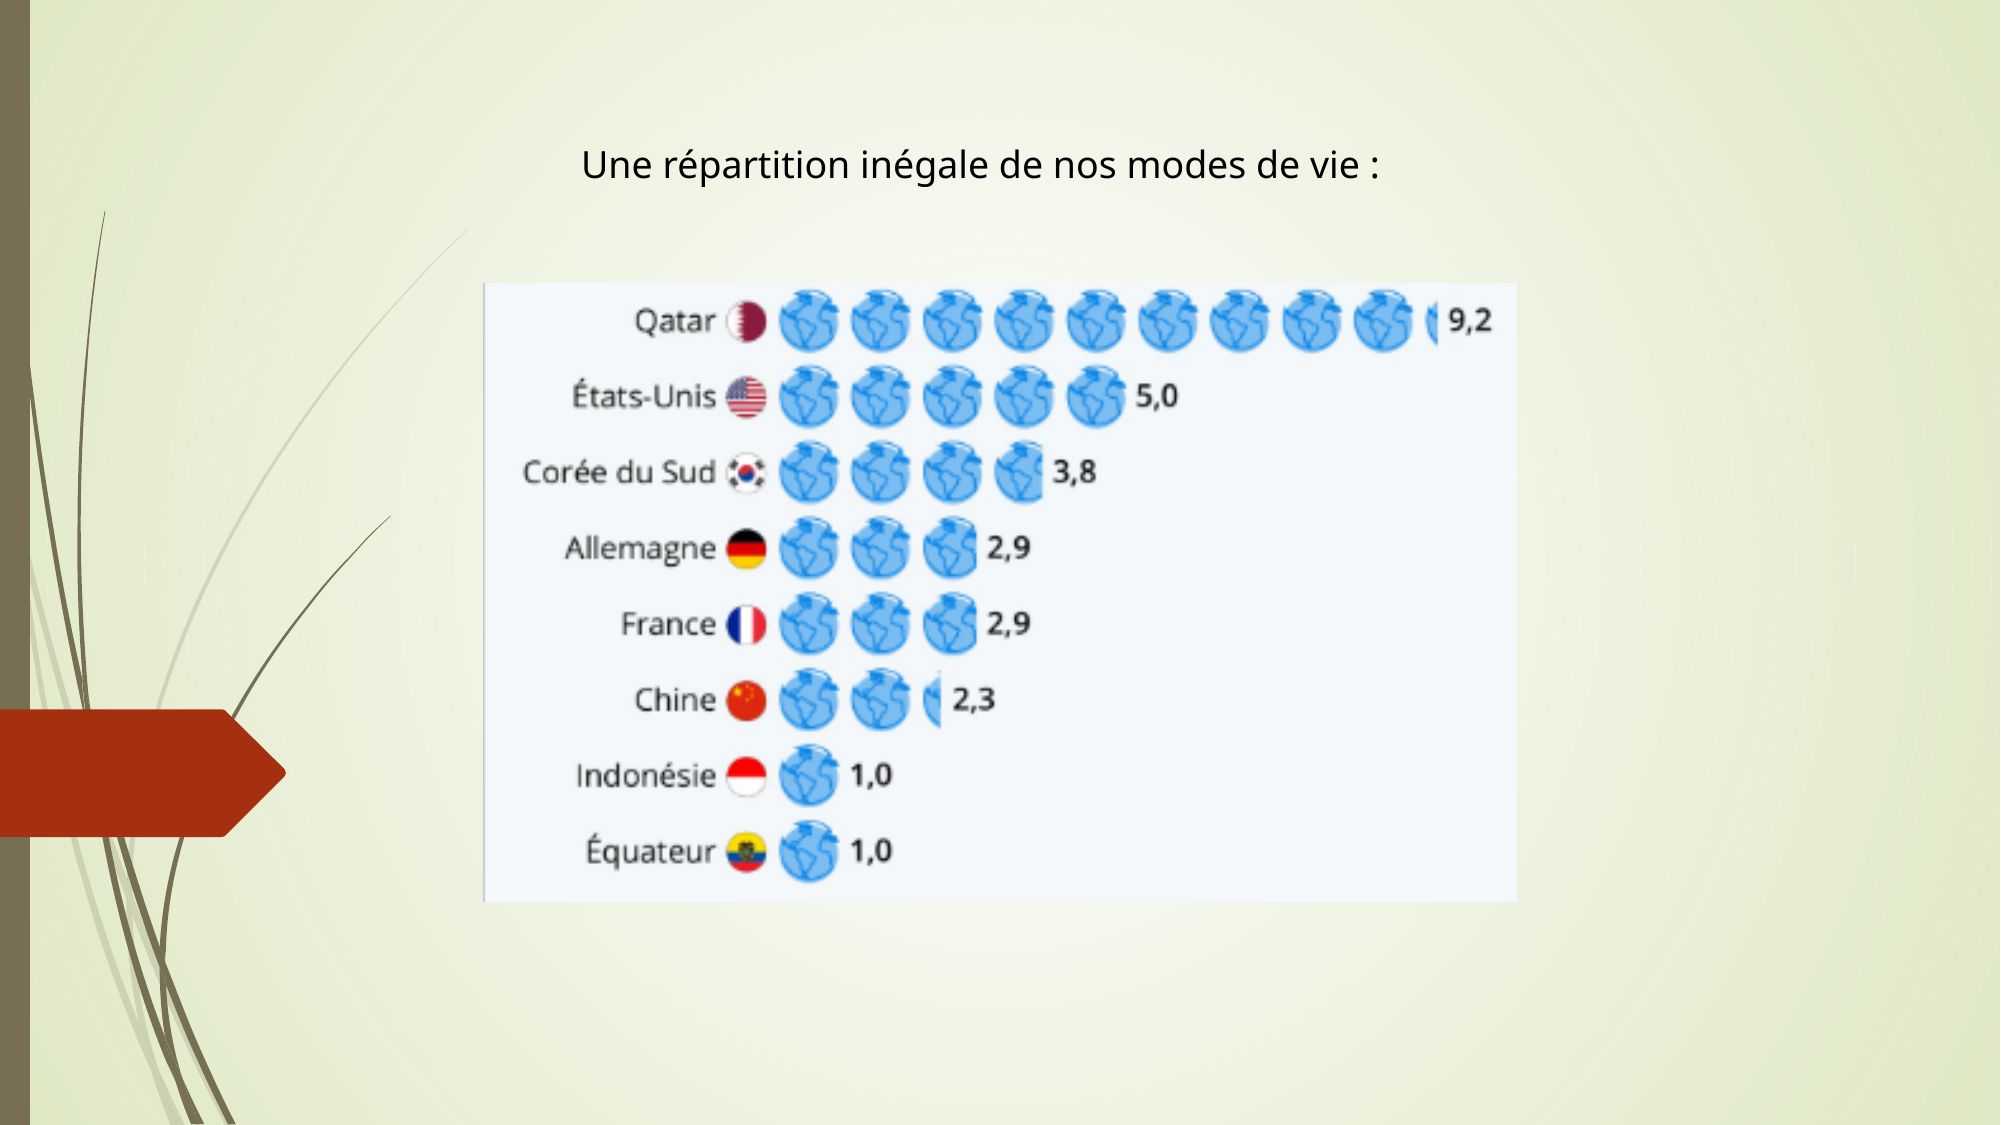

Une répartition inégale de nos modes de vie :